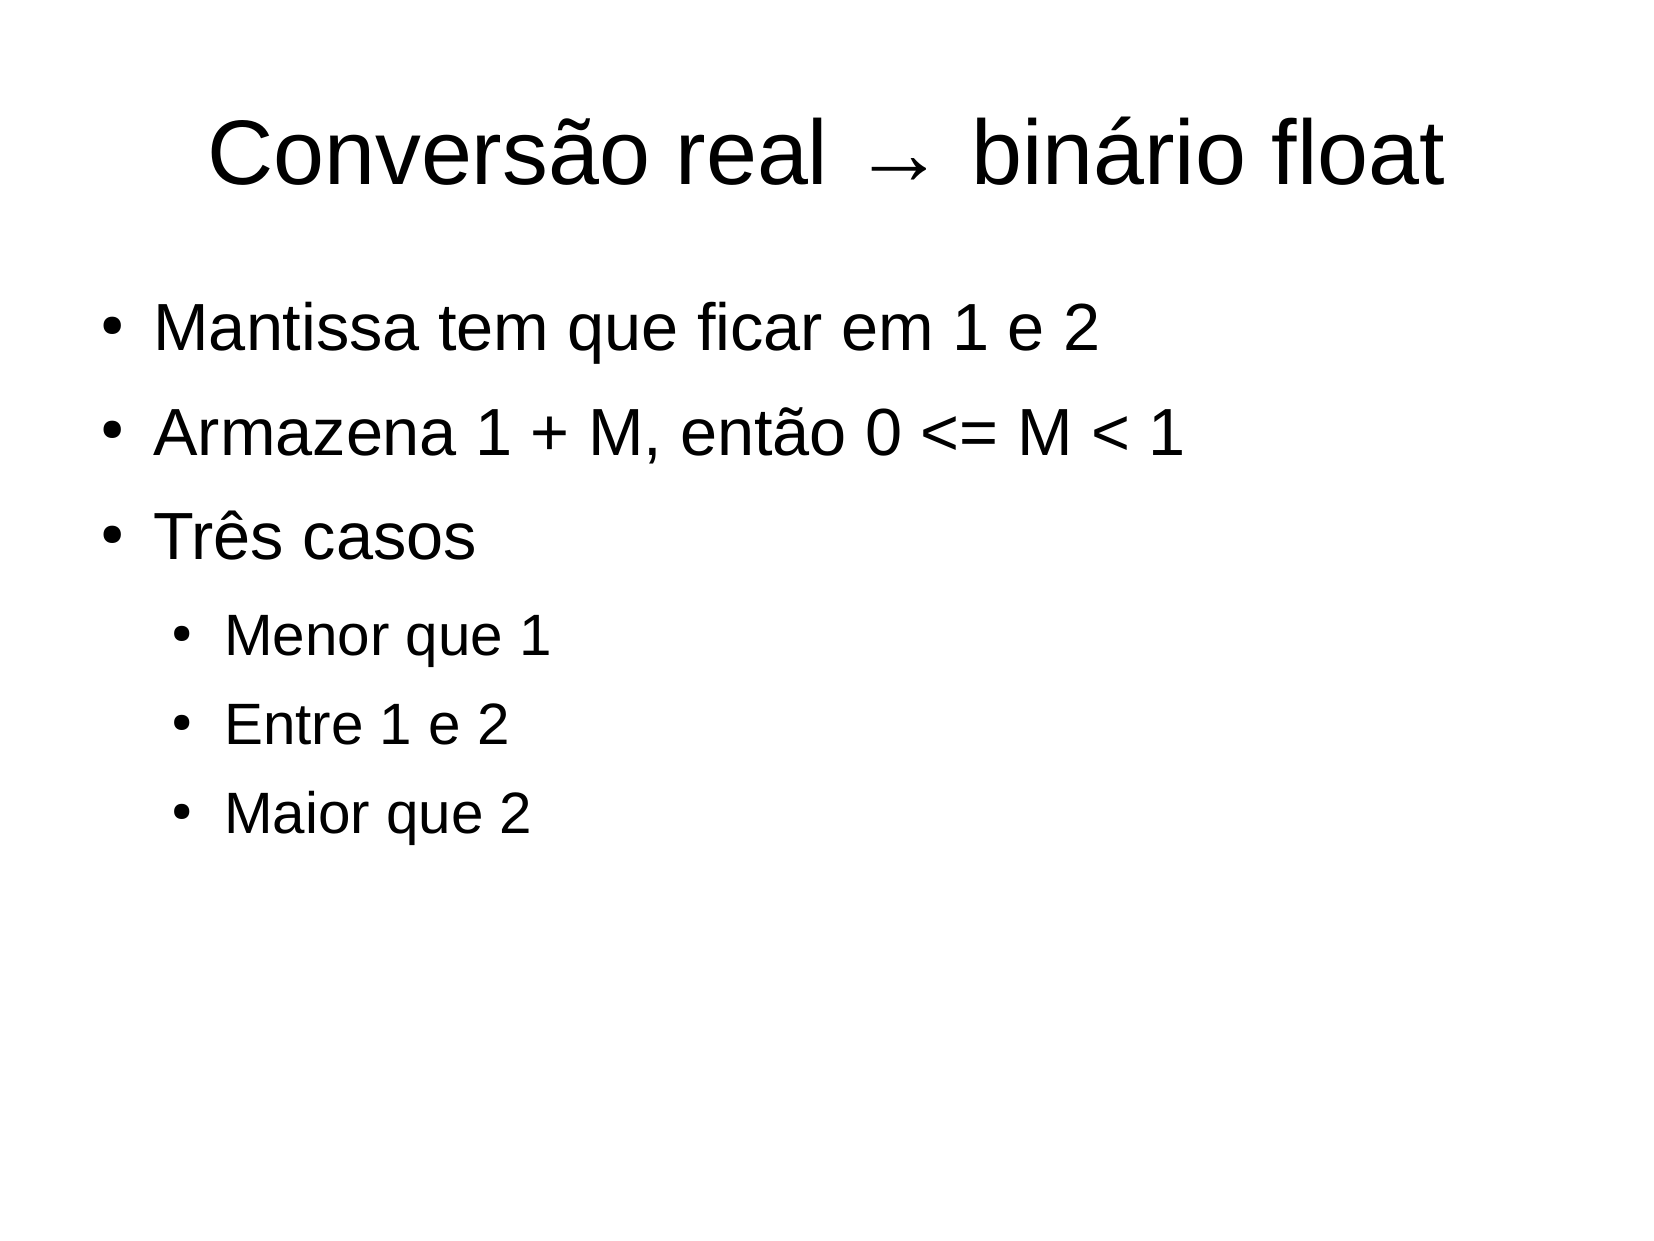

# Conversão real → binário float
Mantissa tem que ficar em 1 e 2
Armazena 1 + M, então 0 <= M < 1
Três casos
Menor que 1
Entre 1 e 2
Maior que 2